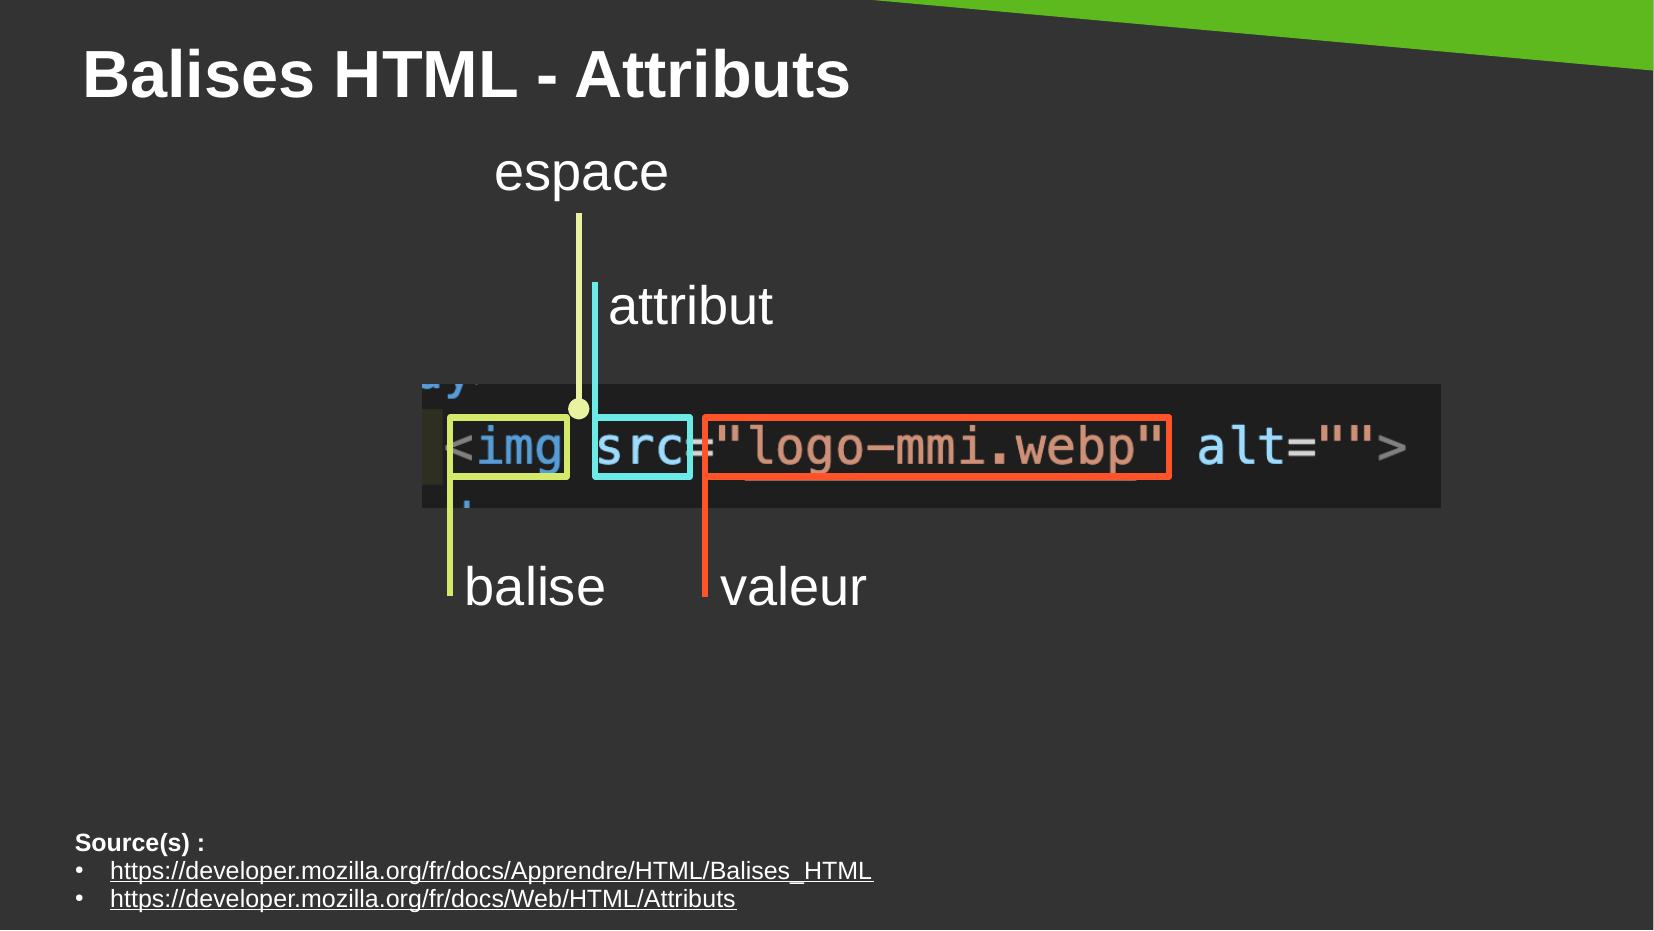

# Balises HTML - Attributs
espace
attribut
balise
valeur
Source(s) :
https://developer.mozilla.org/fr/docs/Apprendre/HTML/Balises_HTML
https://developer.mozilla.org/fr/docs/Web/HTML/Attributs